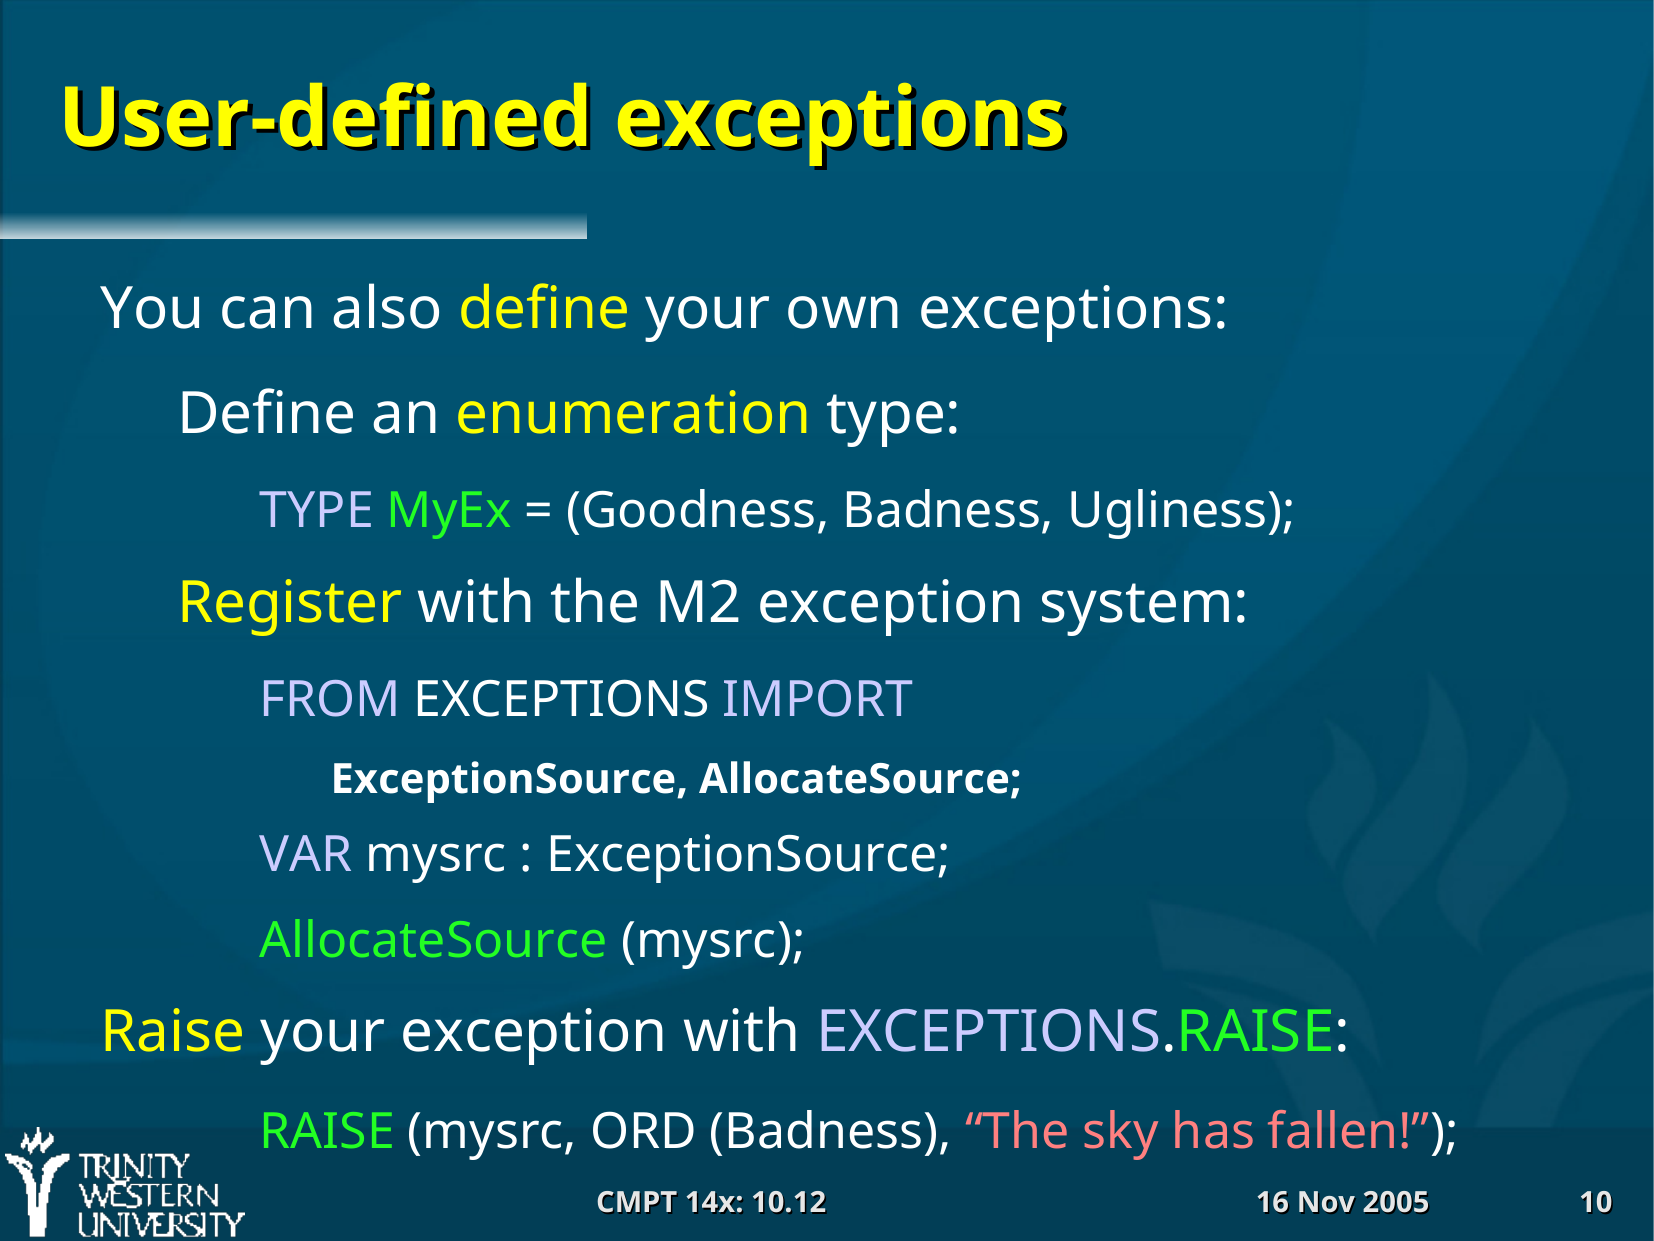

# User-defined exceptions
You can also define your own exceptions:
Define an enumeration type:
TYPE MyEx = (Goodness, Badness, Ugliness);
Register with the M2 exception system:
FROM EXCEPTIONS IMPORT
ExceptionSource, AllocateSource;
VAR mysrc : ExceptionSource;
AllocateSource (mysrc);
Raise your exception with EXCEPTIONS.RAISE:
RAISE (mysrc, ORD (Badness), “The sky has fallen!”);
CMPT 14x: 10.12
16 Nov 2005
10